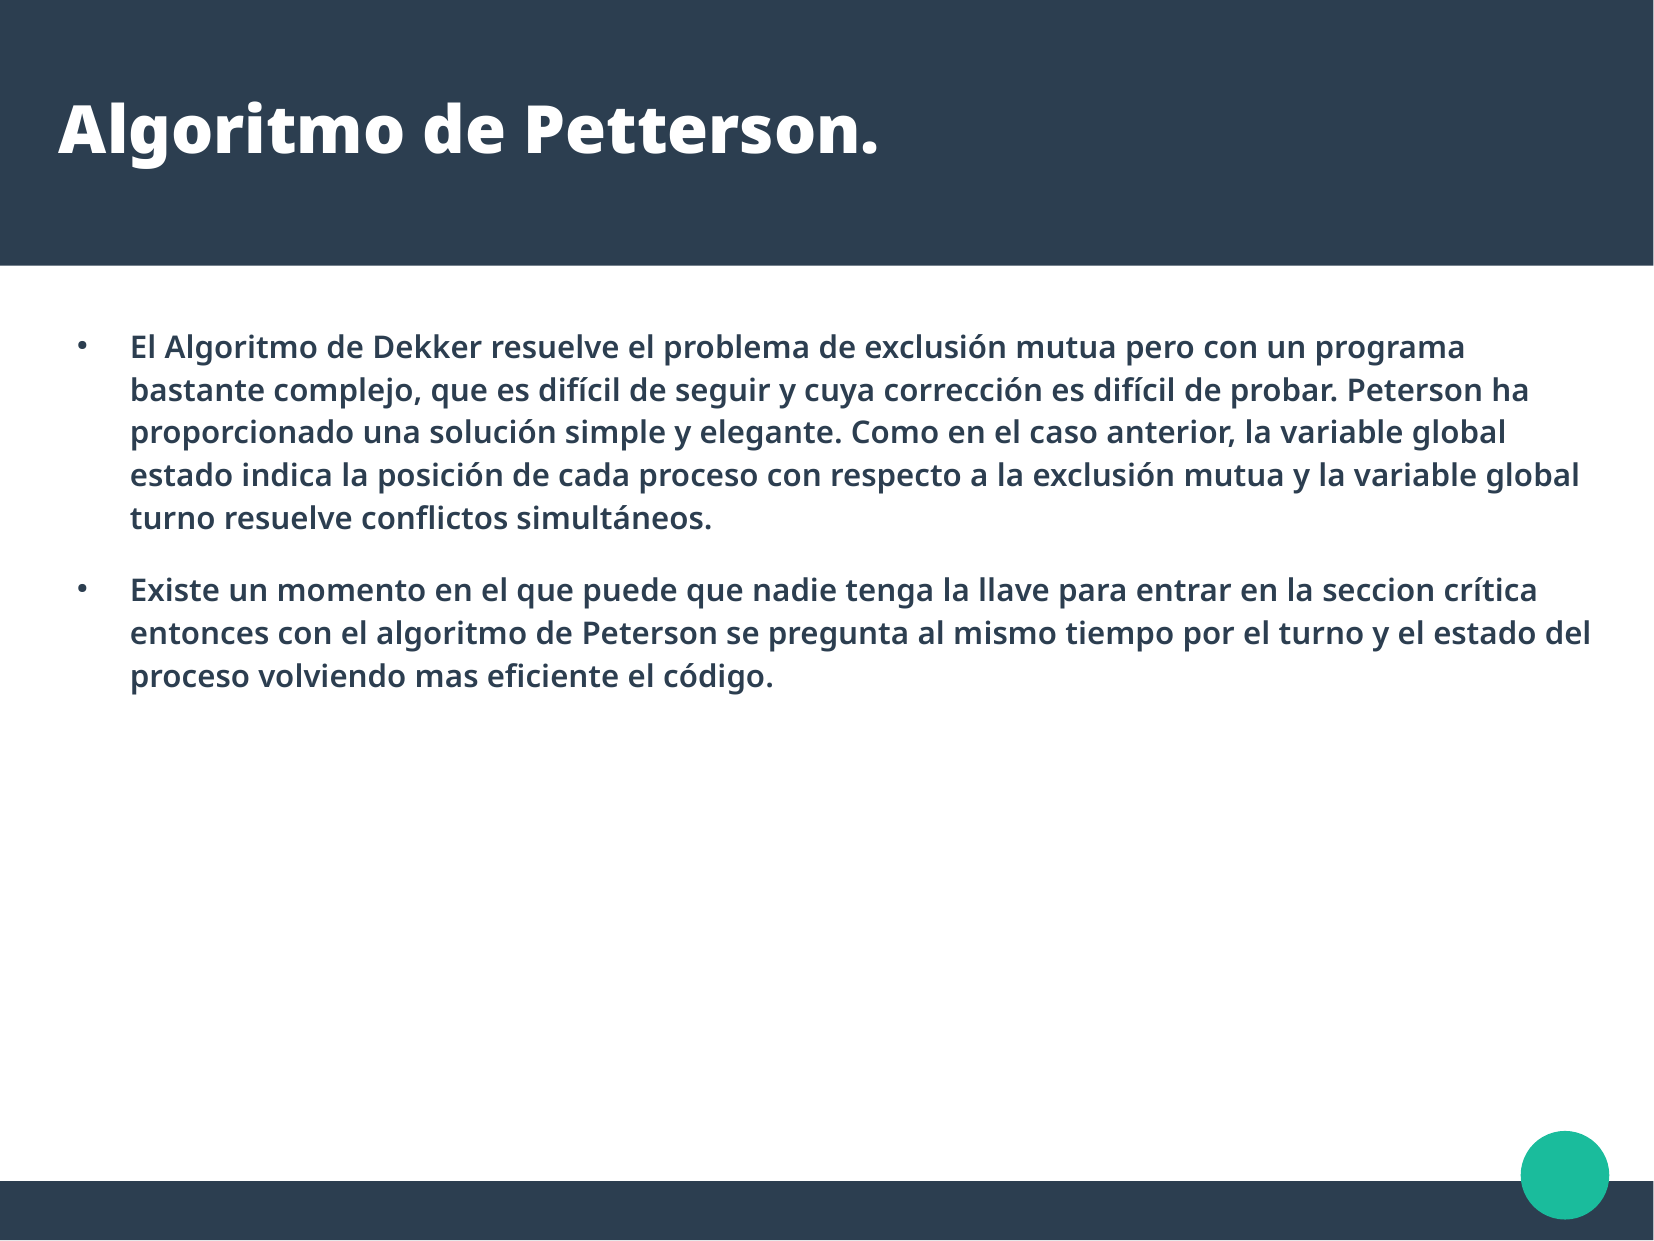

# Algoritmo de Petterson.
El Algoritmo de Dekker resuelve el problema de exclusión mutua pero con un programa bastante complejo, que es difícil de seguir y cuya corrección es difícil de probar. Peterson ha proporcionado una solución simple y elegante. Como en el caso anterior, la variable global estado indica la posición de cada proceso con respecto a la exclusión mutua y la variable global turno resuelve conflictos simultáneos.
Existe un momento en el que puede que nadie tenga la llave para entrar en la seccion crítica entonces con el algoritmo de Peterson se pregunta al mismo tiempo por el turno y el estado del proceso volviendo mas eficiente el código.